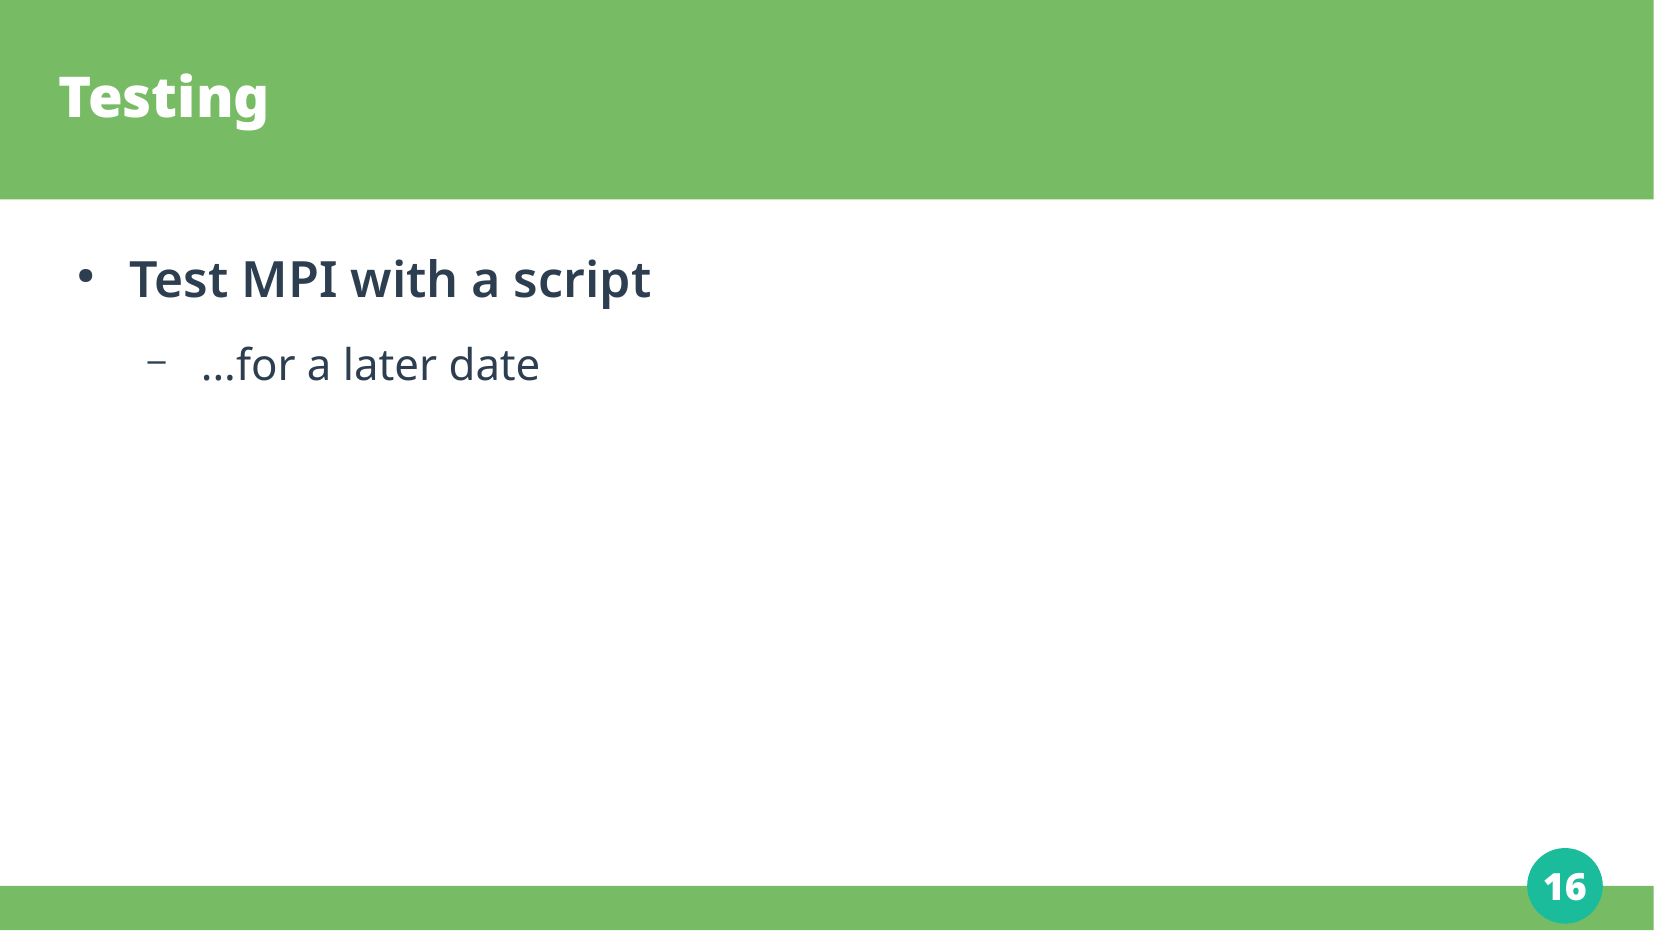

# Testing
Test MPI with a script
...for a later date